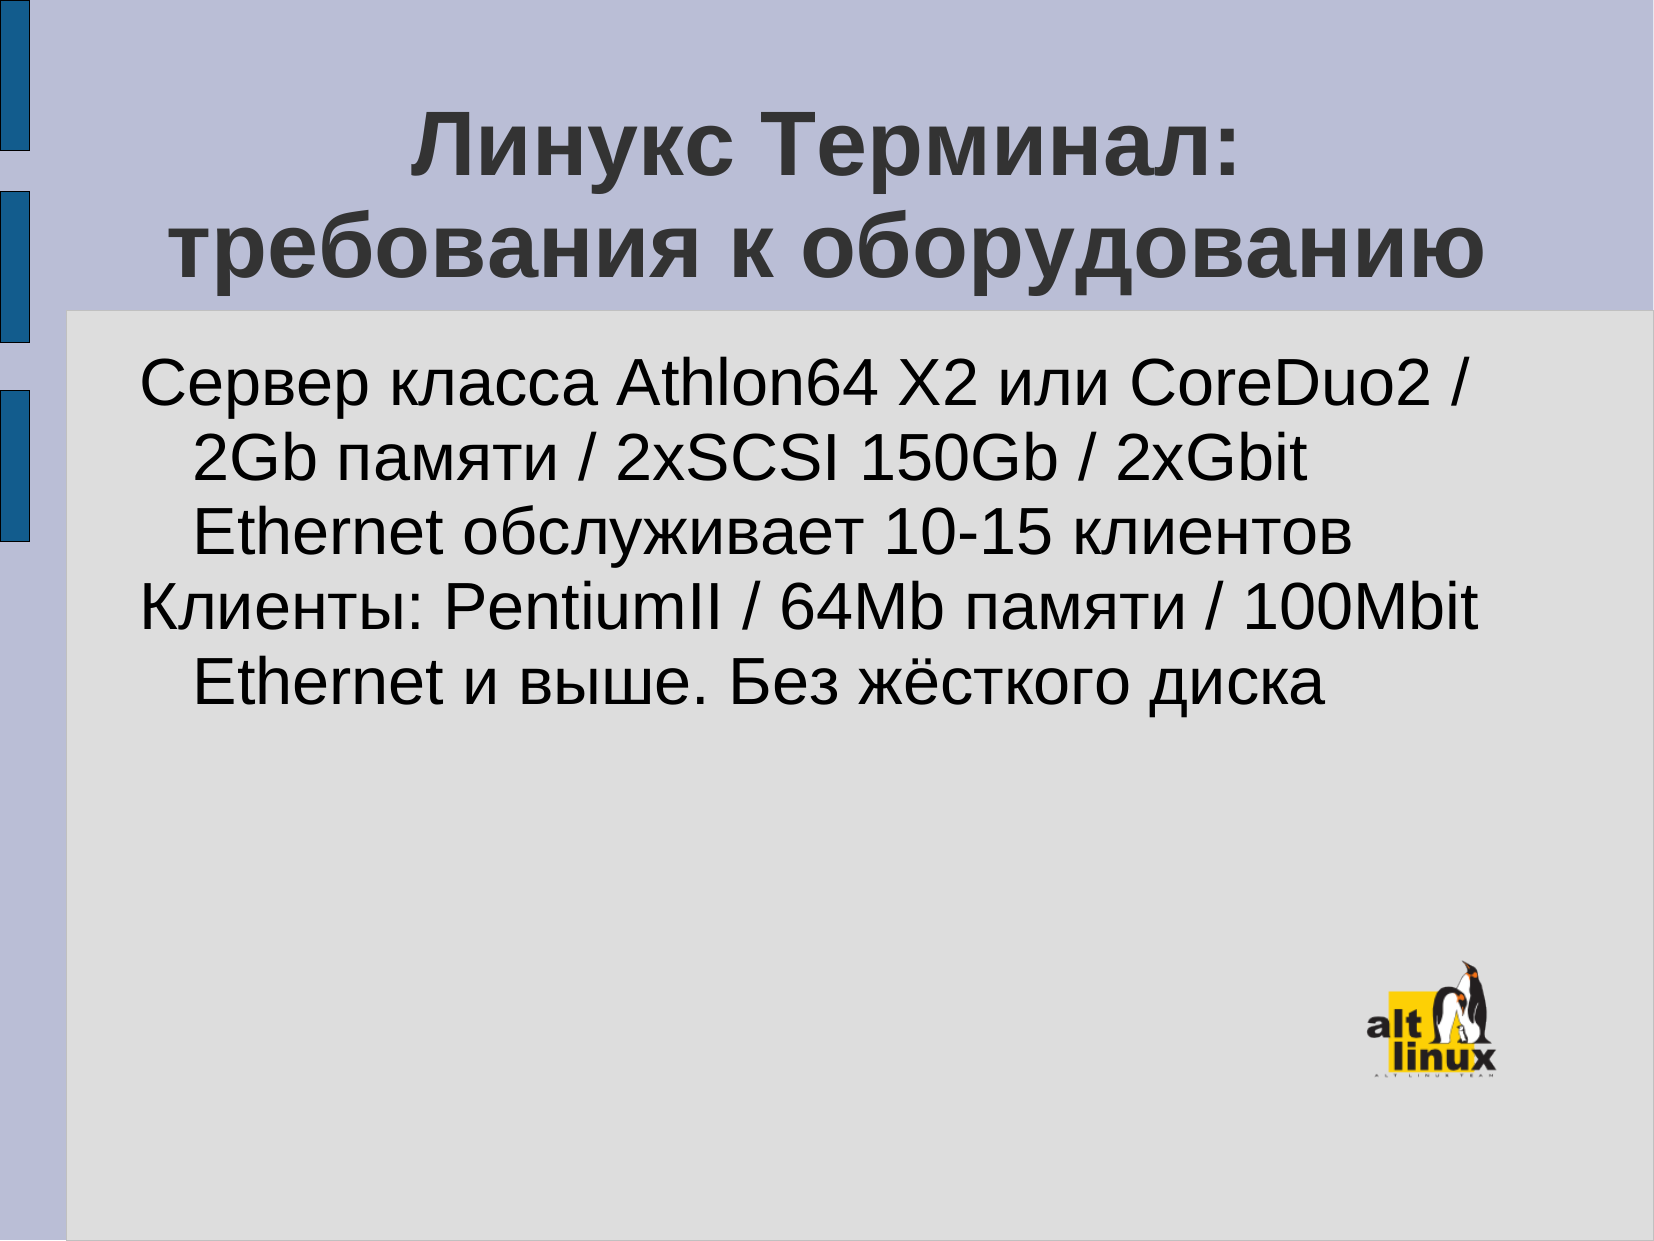

# Линукс Терминал: требования к оборудованию
Сервер класса Athlon64 X2 или CoreDuo2 / 2Gb памяти / 2xSCSI 150Gb / 2xGbit Ethernet обслуживает 10-15 клиентов
Клиенты: PentiumII / 64Mb памяти / 100Mbit Ethernet и выше. Без жёсткого диска